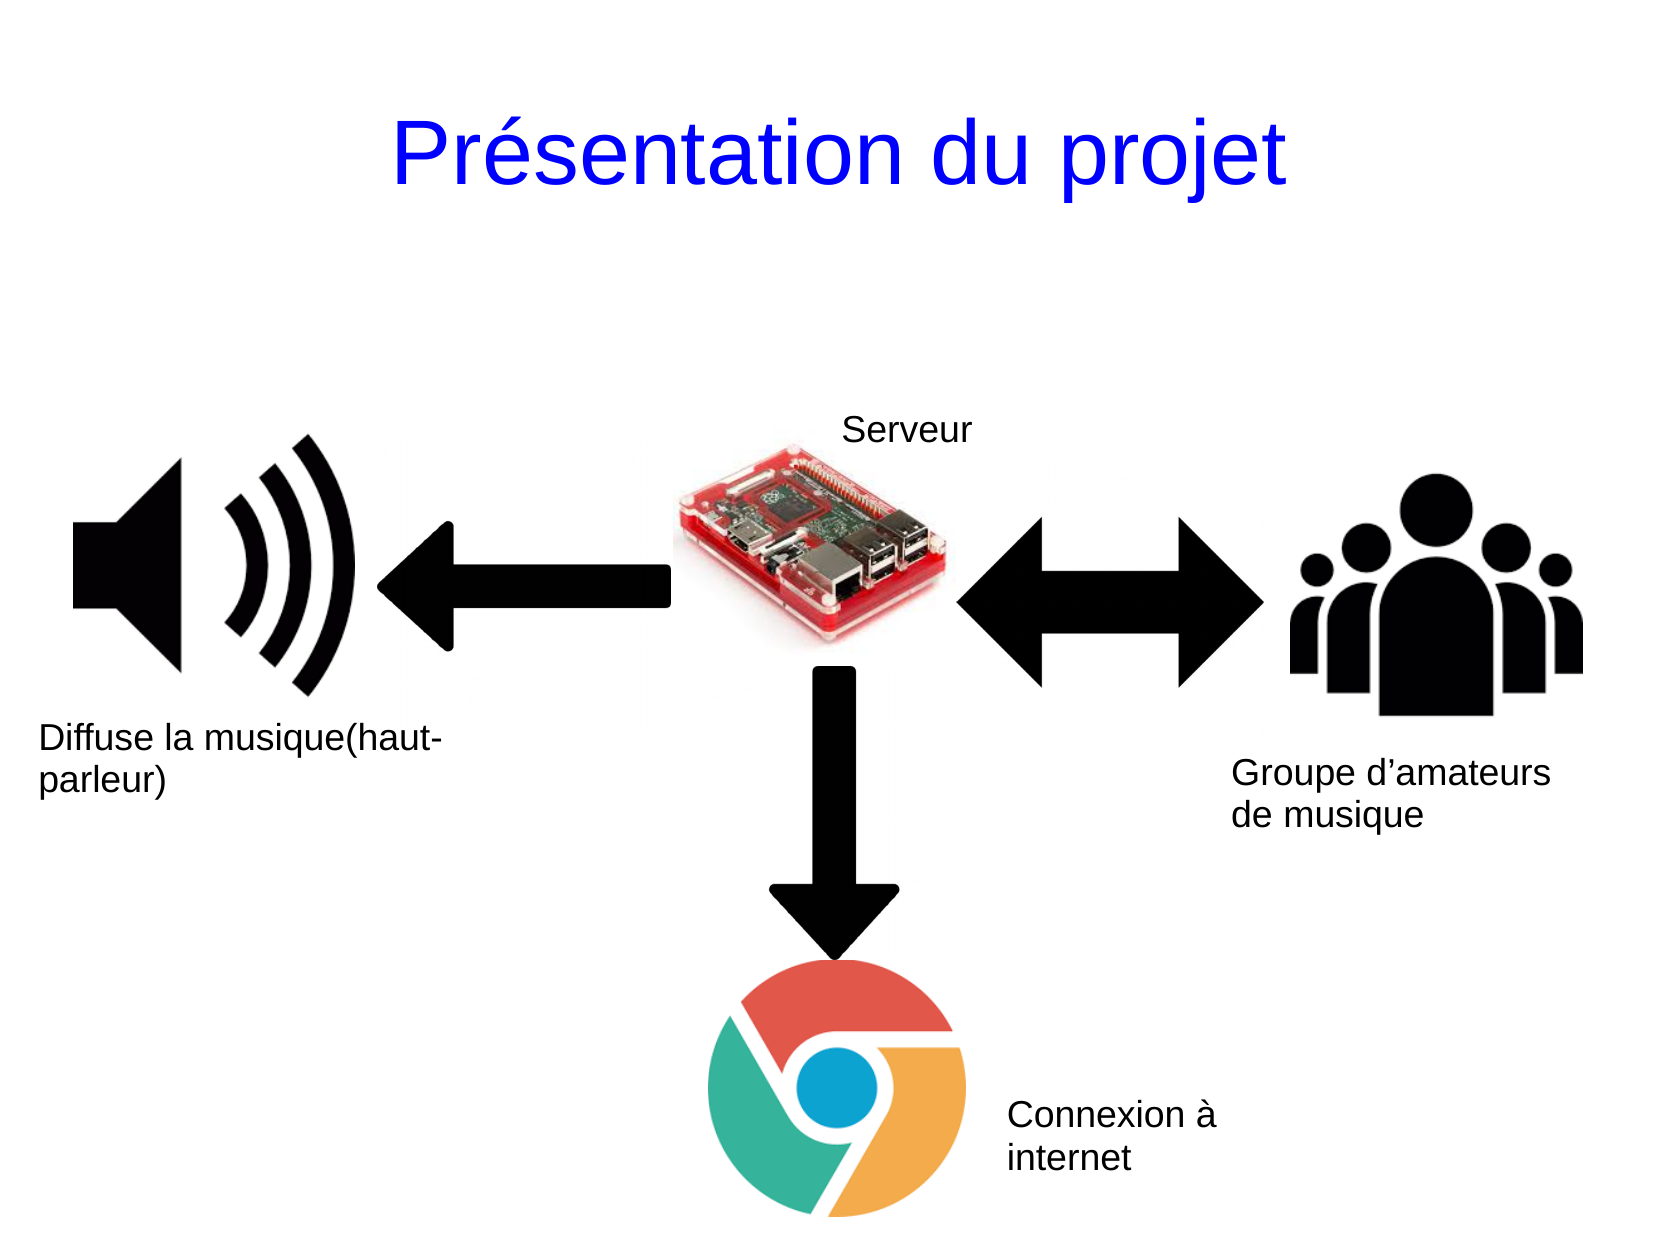

# Présentation du projet
Serveur
Diffuse la musique(haut-parleur)
Groupe d’amateurs de musique
Connexion à internet